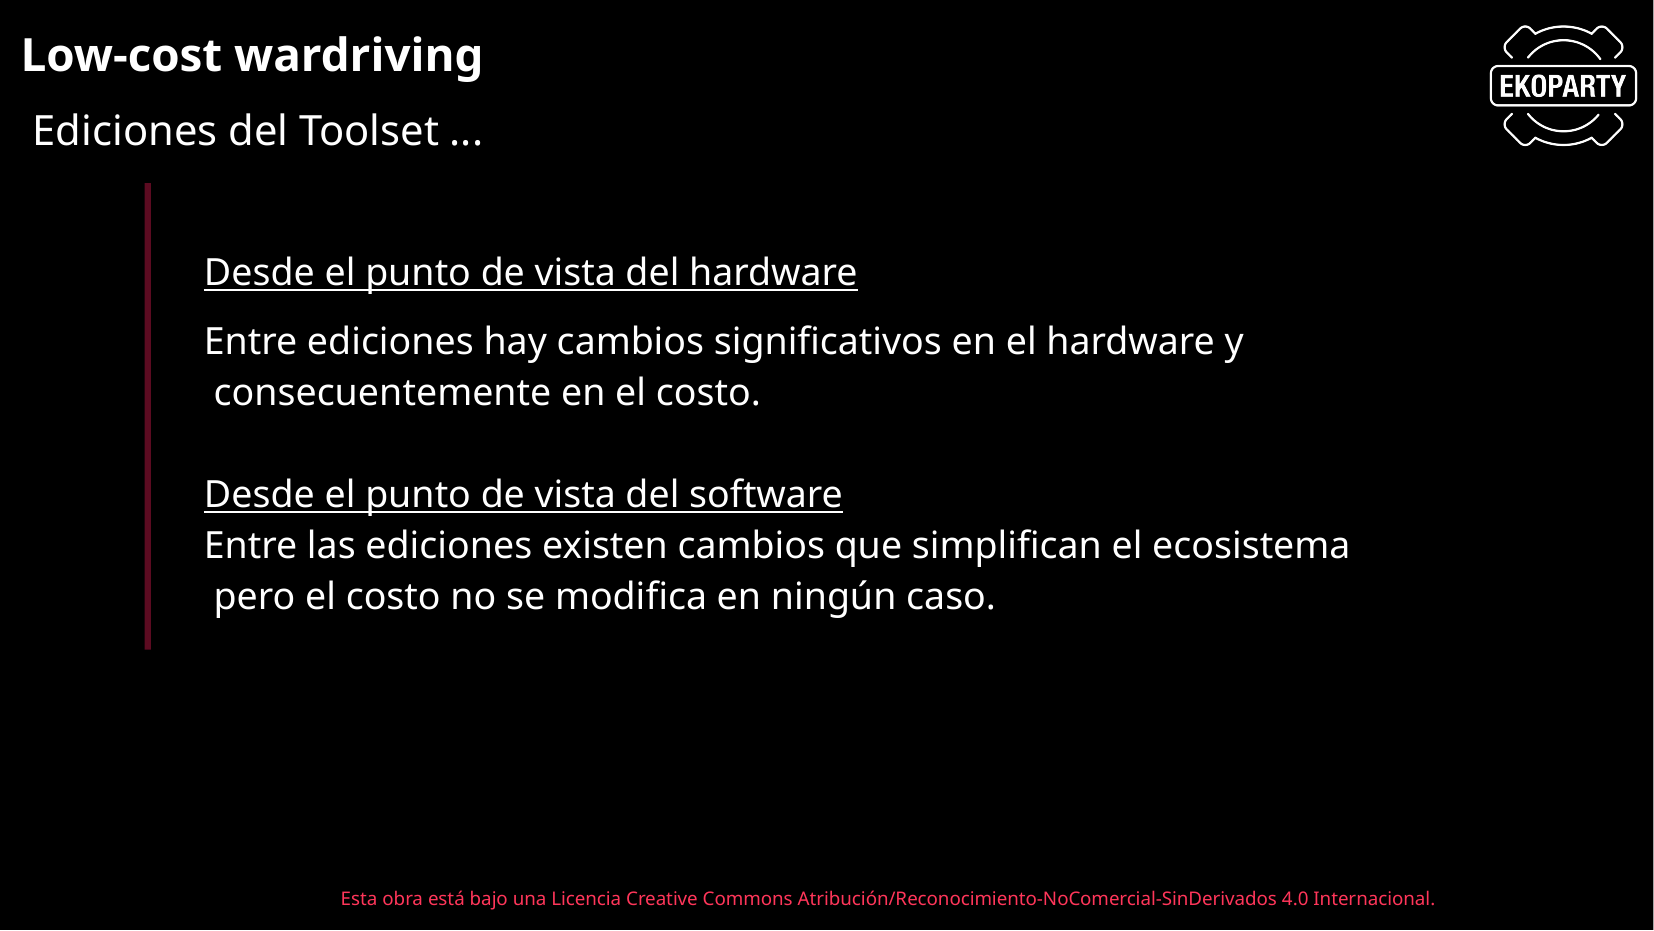

Low-cost wardriving
Ediciones del Toolset ...
Desde el punto de vista del hardware
Entre ediciones hay cambios significativos en el hardware y
 consecuentemente en el costo.
Desde el punto de vista del software
Entre las ediciones existen cambios que simplifican el ecosistema
 pero el costo no se modifica en ningún caso.
Esta obra está bajo una Licencia Creative Commons Atribución/Reconocimiento-NoComercial-SinDerivados 4.0 Internacional.